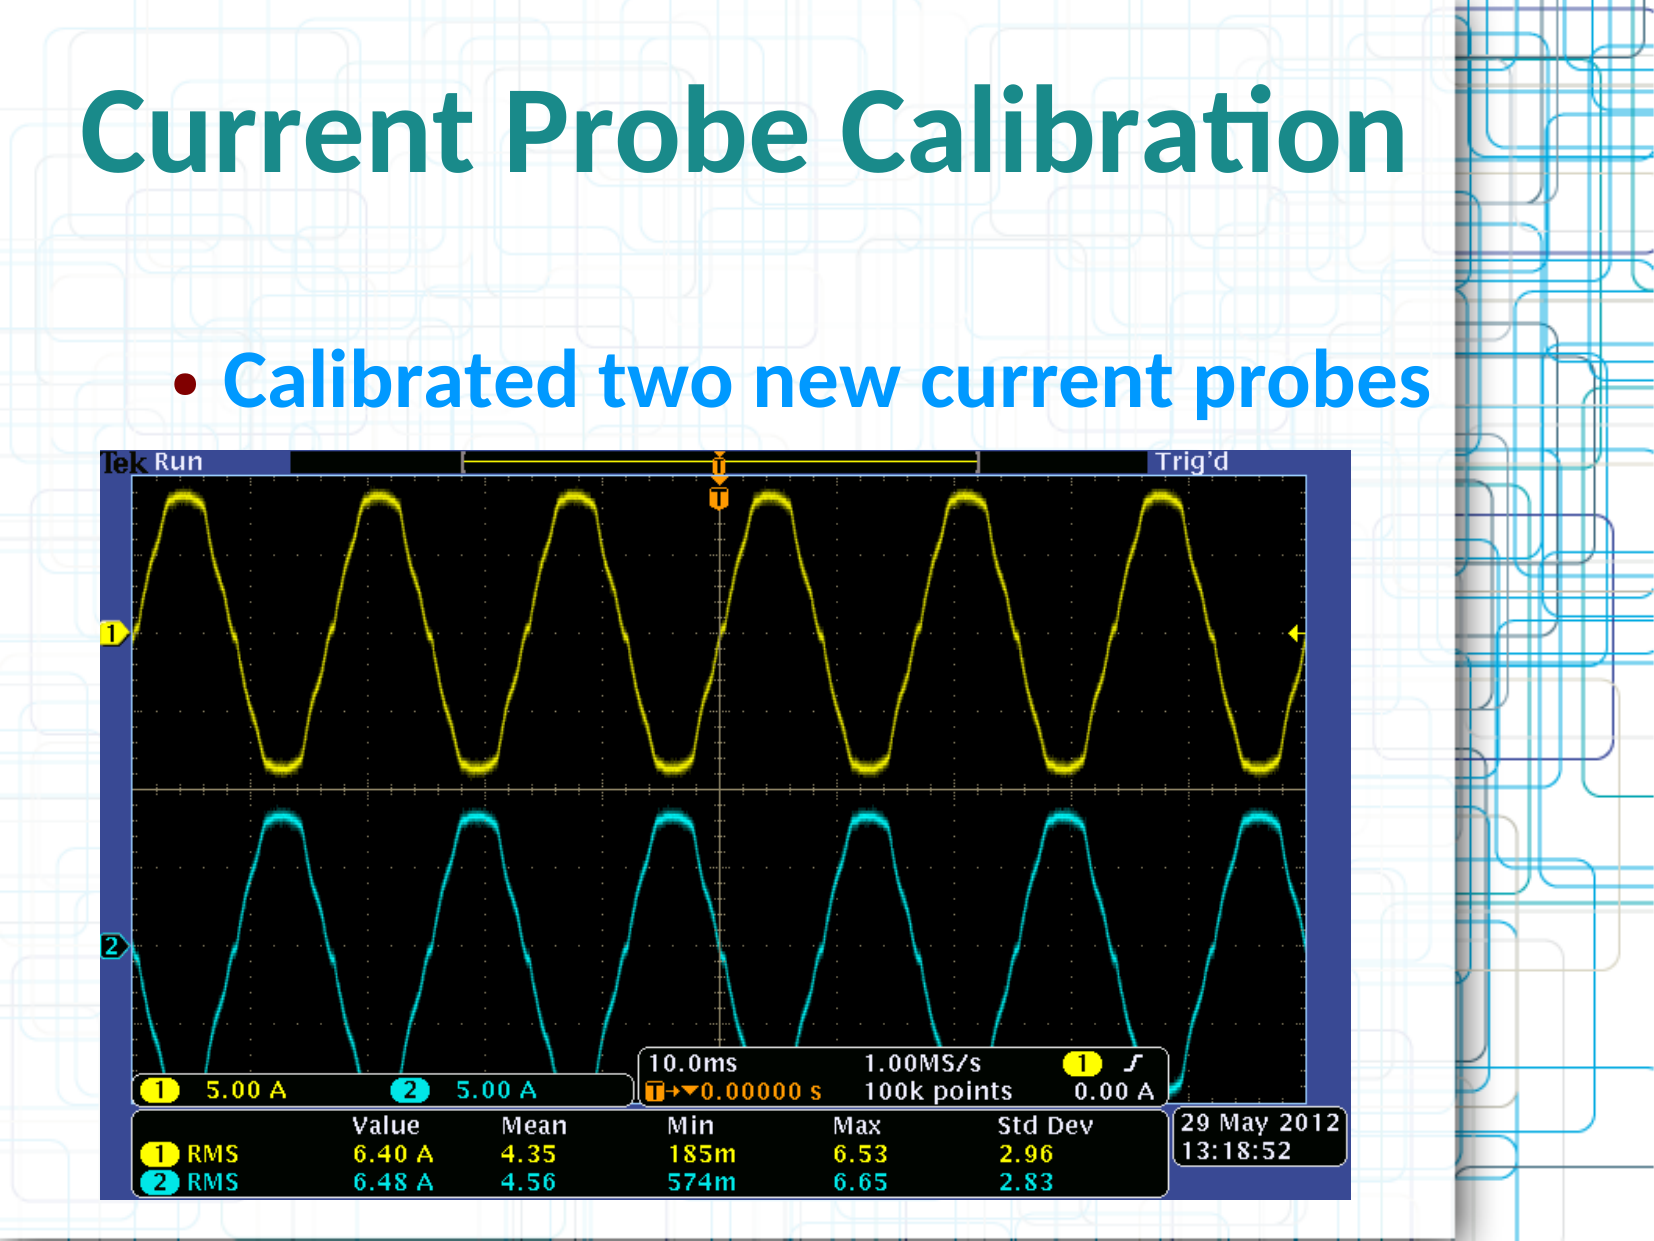

Current Probe Calibration
# Calibrated two new current probes